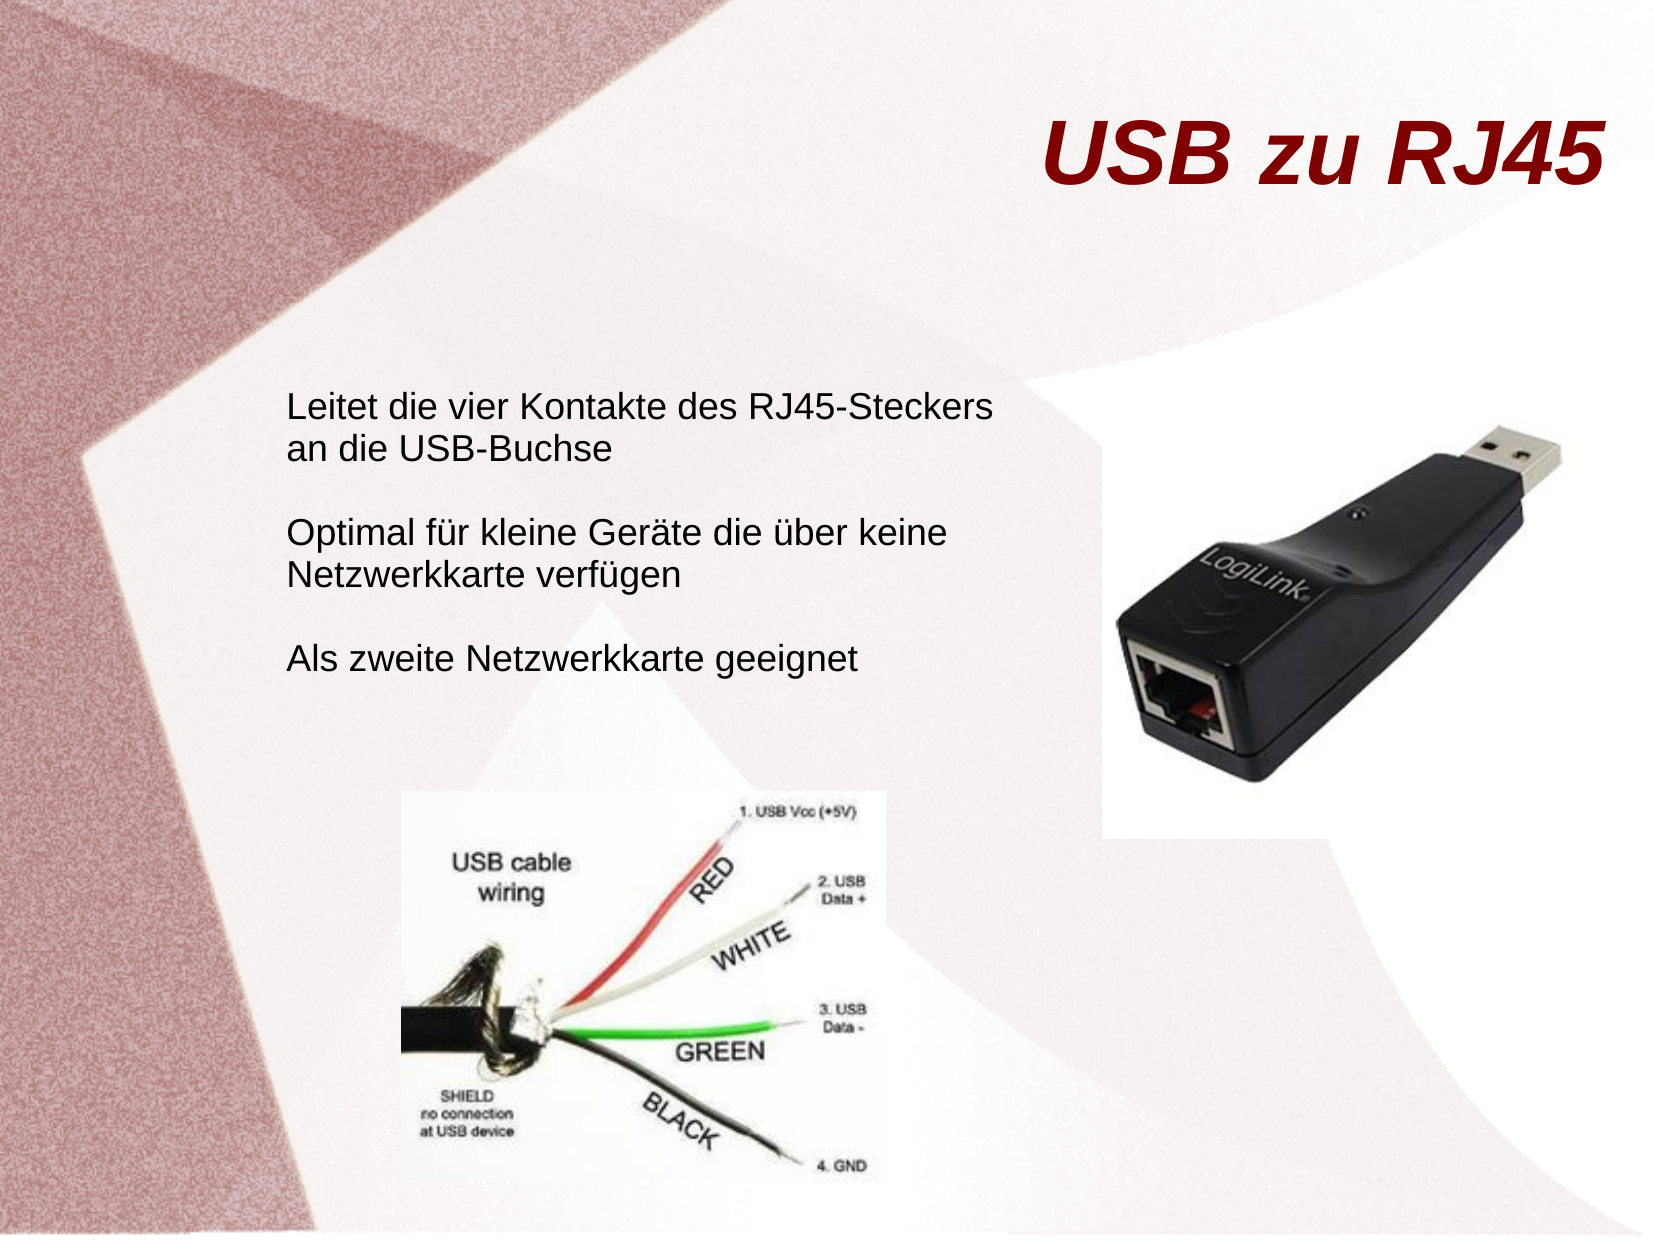

# USB zu RJ45
Leitet die vier Kontakte des RJ45-Steckers an die USB-Buchse
Optimal für kleine Geräte die über keine Netzwerkkarte verfügen
Als zweite Netzwerkkarte geeignet